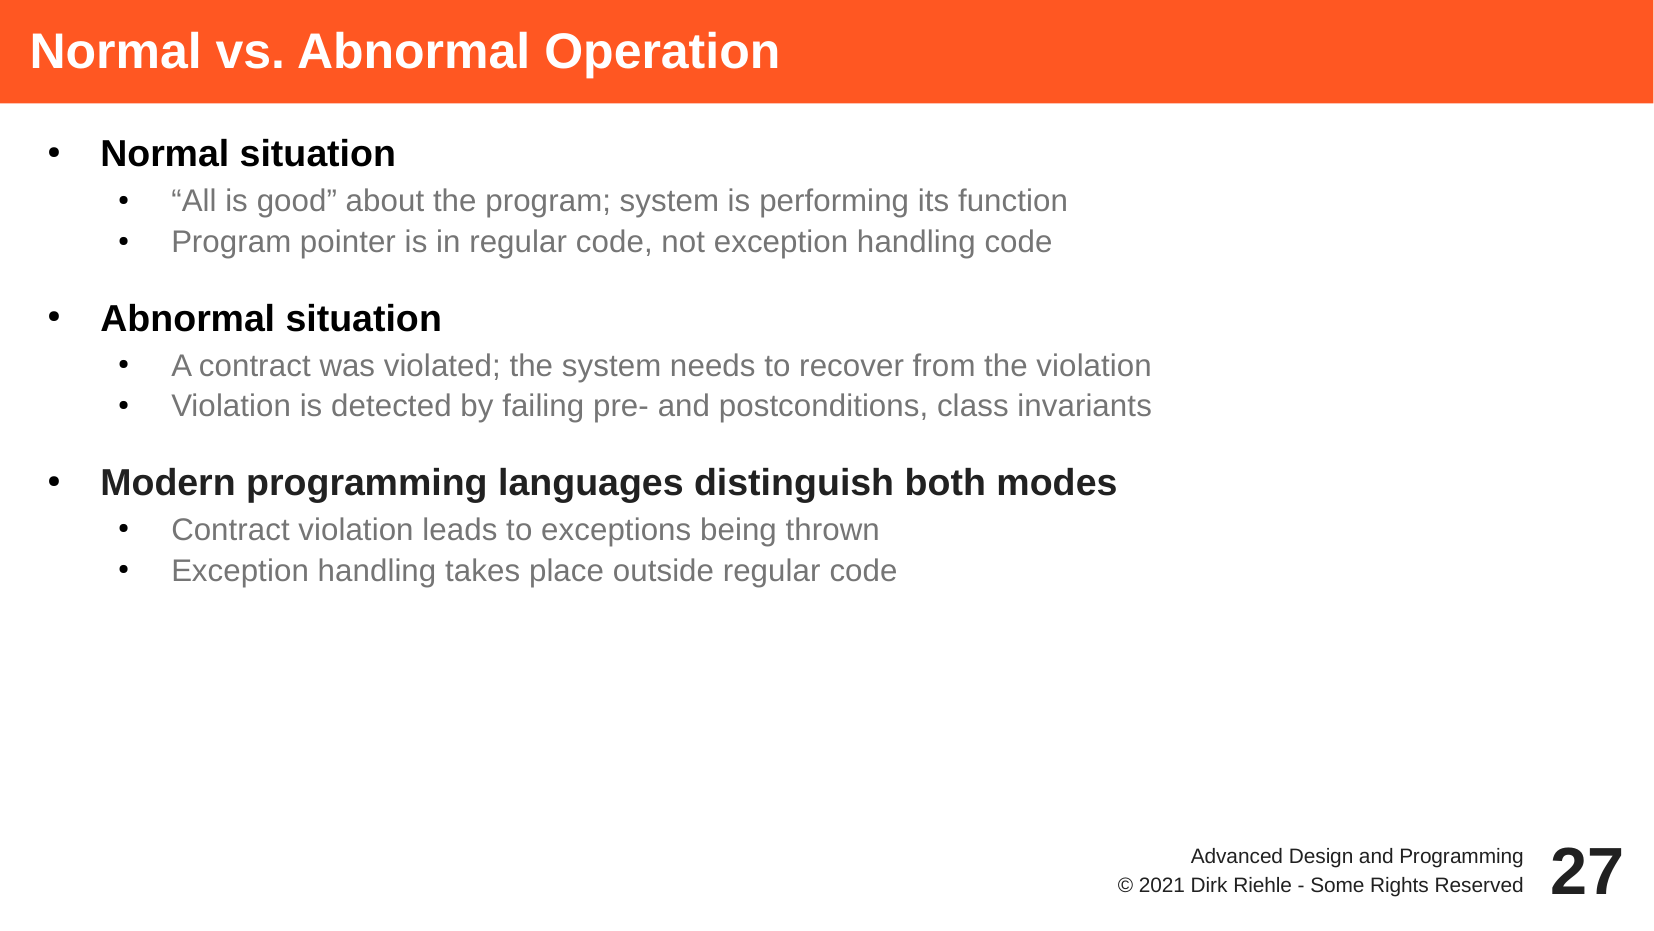

# Normal vs. Abnormal Operation
Normal situation
“All is good” about the program; system is performing its function
Program pointer is in regular code, not exception handling code
Abnormal situation
A contract was violated; the system needs to recover from the violation
Violation is detected by failing pre- and postconditions, class invariants
Modern programming languages distinguish both modes
Contract violation leads to exceptions being thrown
Exception handling takes place outside regular code
Advanced Design and Programming
27
© 2021 Dirk Riehle - Some Rights Reserved